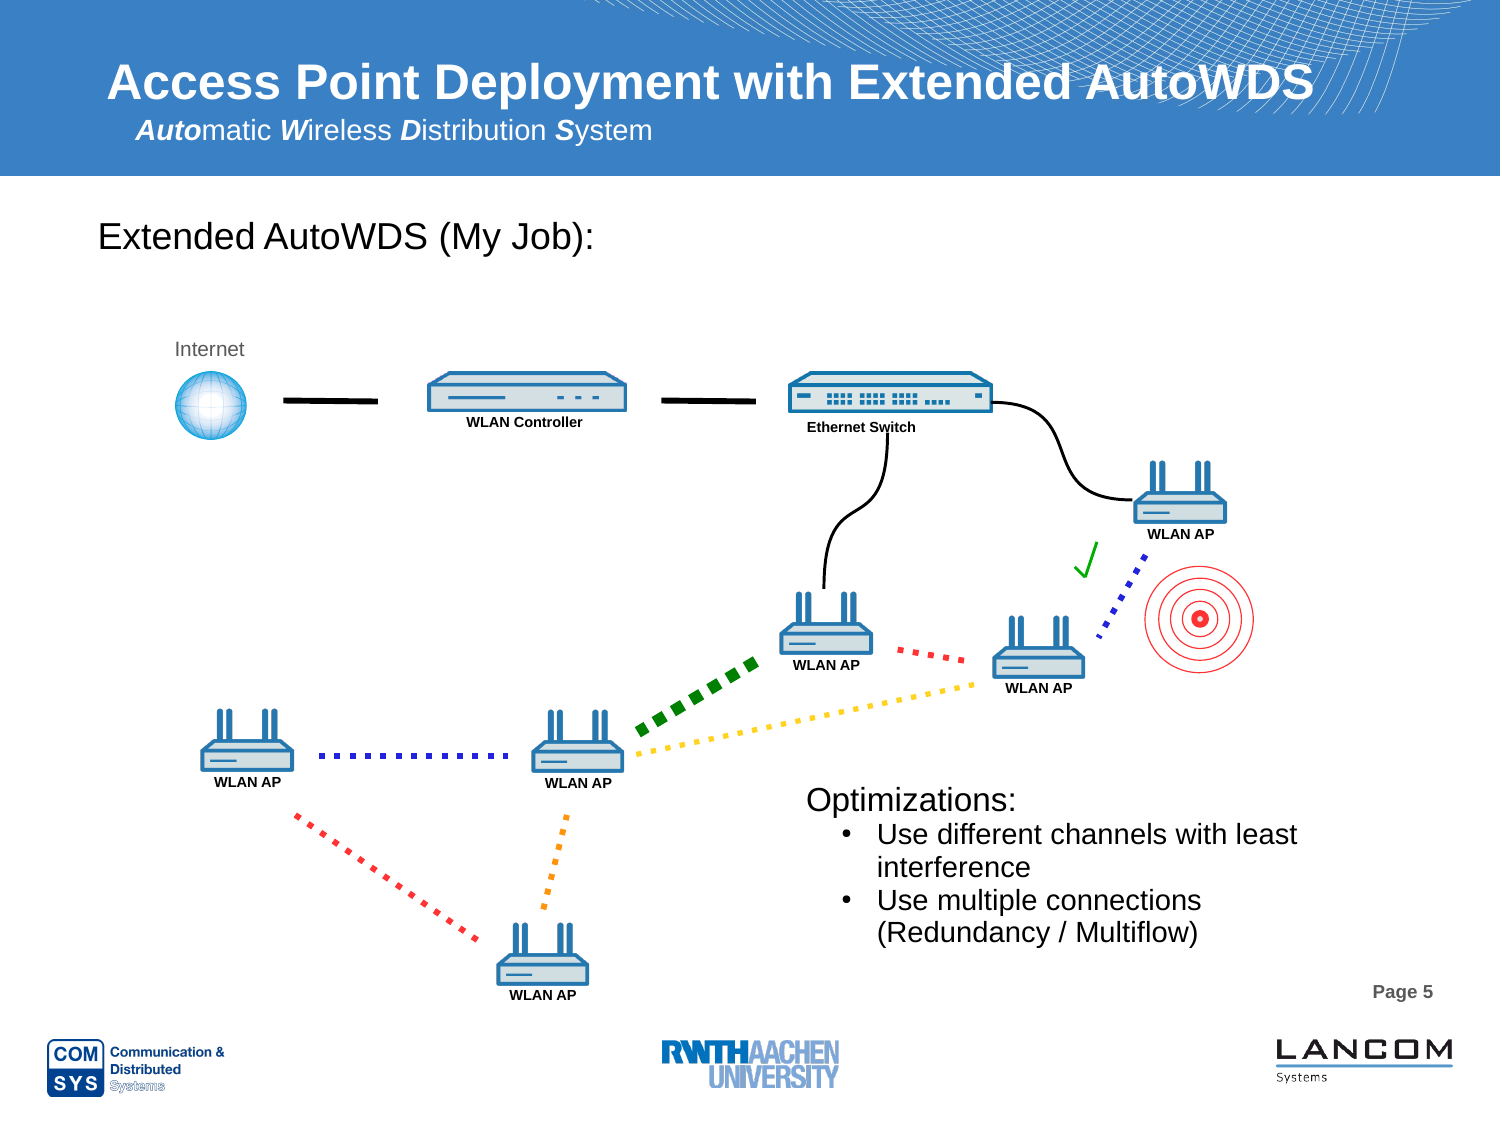

# Access Point Deployment with Extended AutoWDS
Automatic Wireless Distribution System
Extended AutoWDS (My Job):
Internet
WLAN Controller
Ethernet Switch
WLAN AP
WLAN AP
WLAN AP
WLAN AP
WLAN AP
Optimizations:
Use different channels with least
interference
Use multiple connections 		 (Redundancy / Multiflow)
WLAN AP